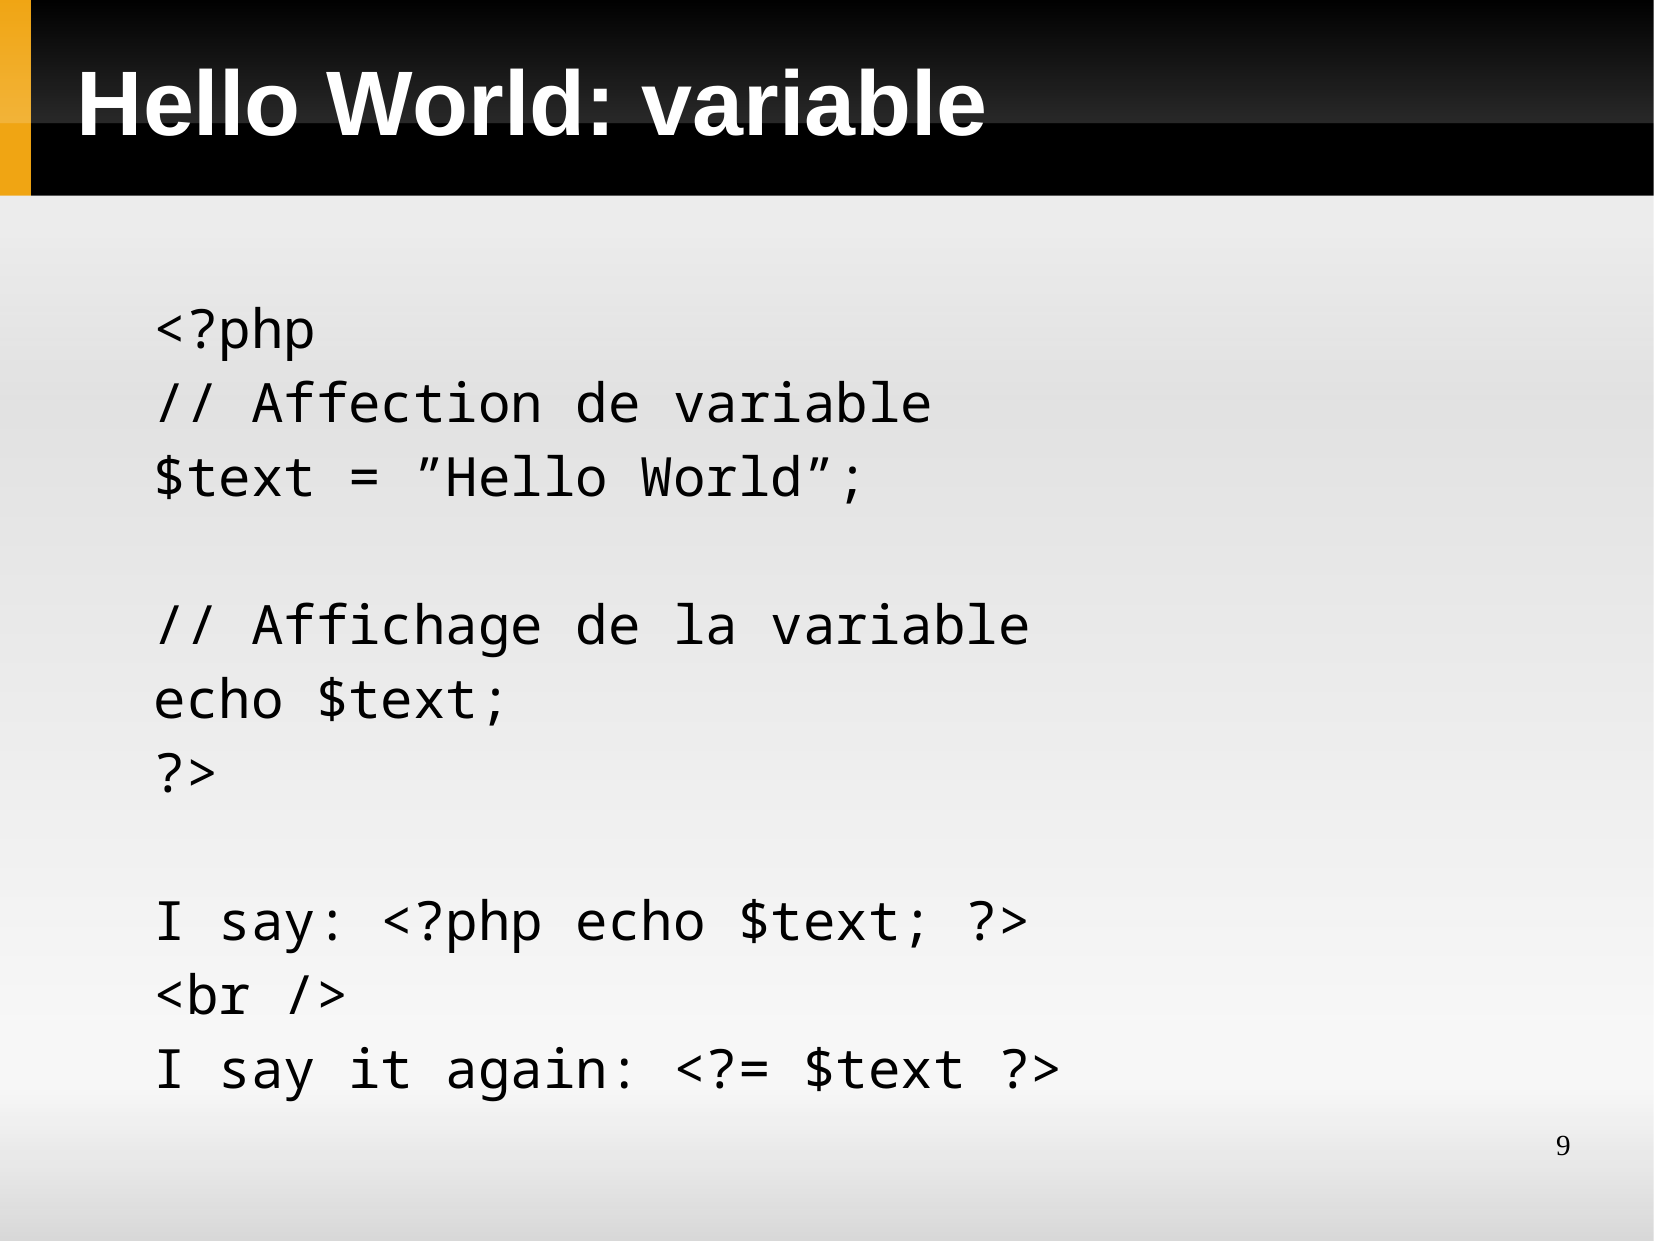

# Hello World: variable
<?php
// Affection de variable
$text = ”Hello World”;
// Affichage de la variable
echo $text;
?>
I say: <?php echo $text; ?>
<br />
I say it again: <?= $text ?>
9